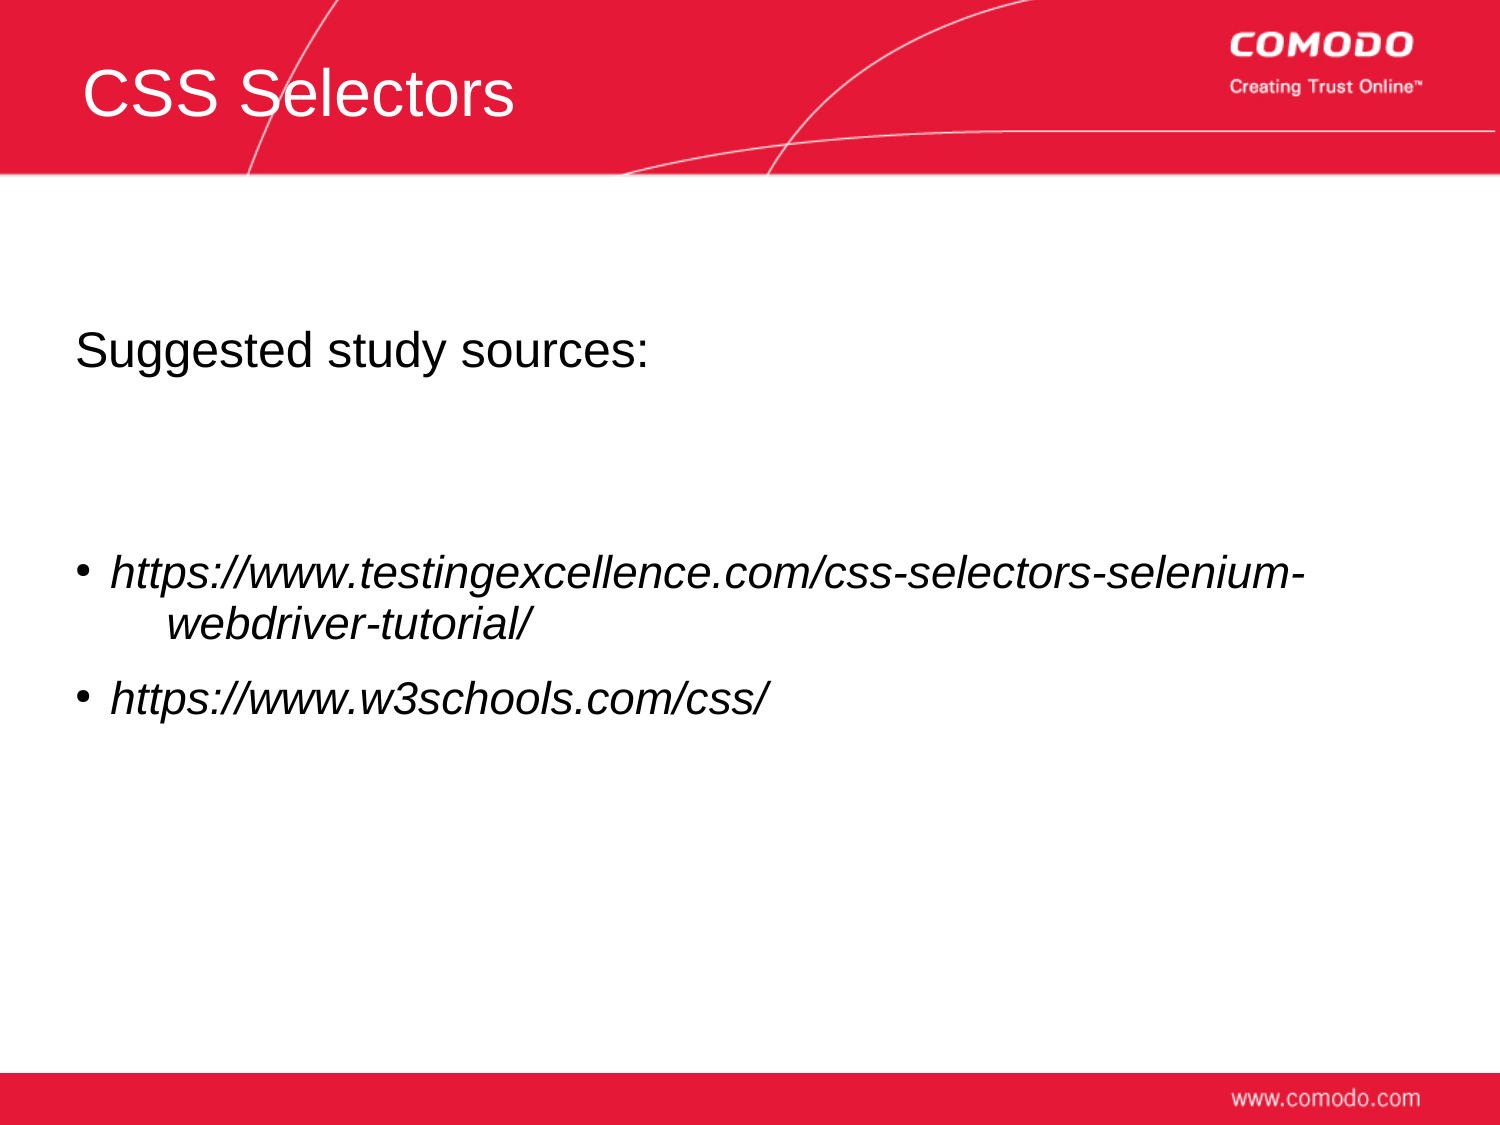

# CSS Selectors
Suggested study sources:
https://www.testingexcellence.com/css-selectors-selenium-webdriver-tutorial/
https://www.w3schools.com/css/